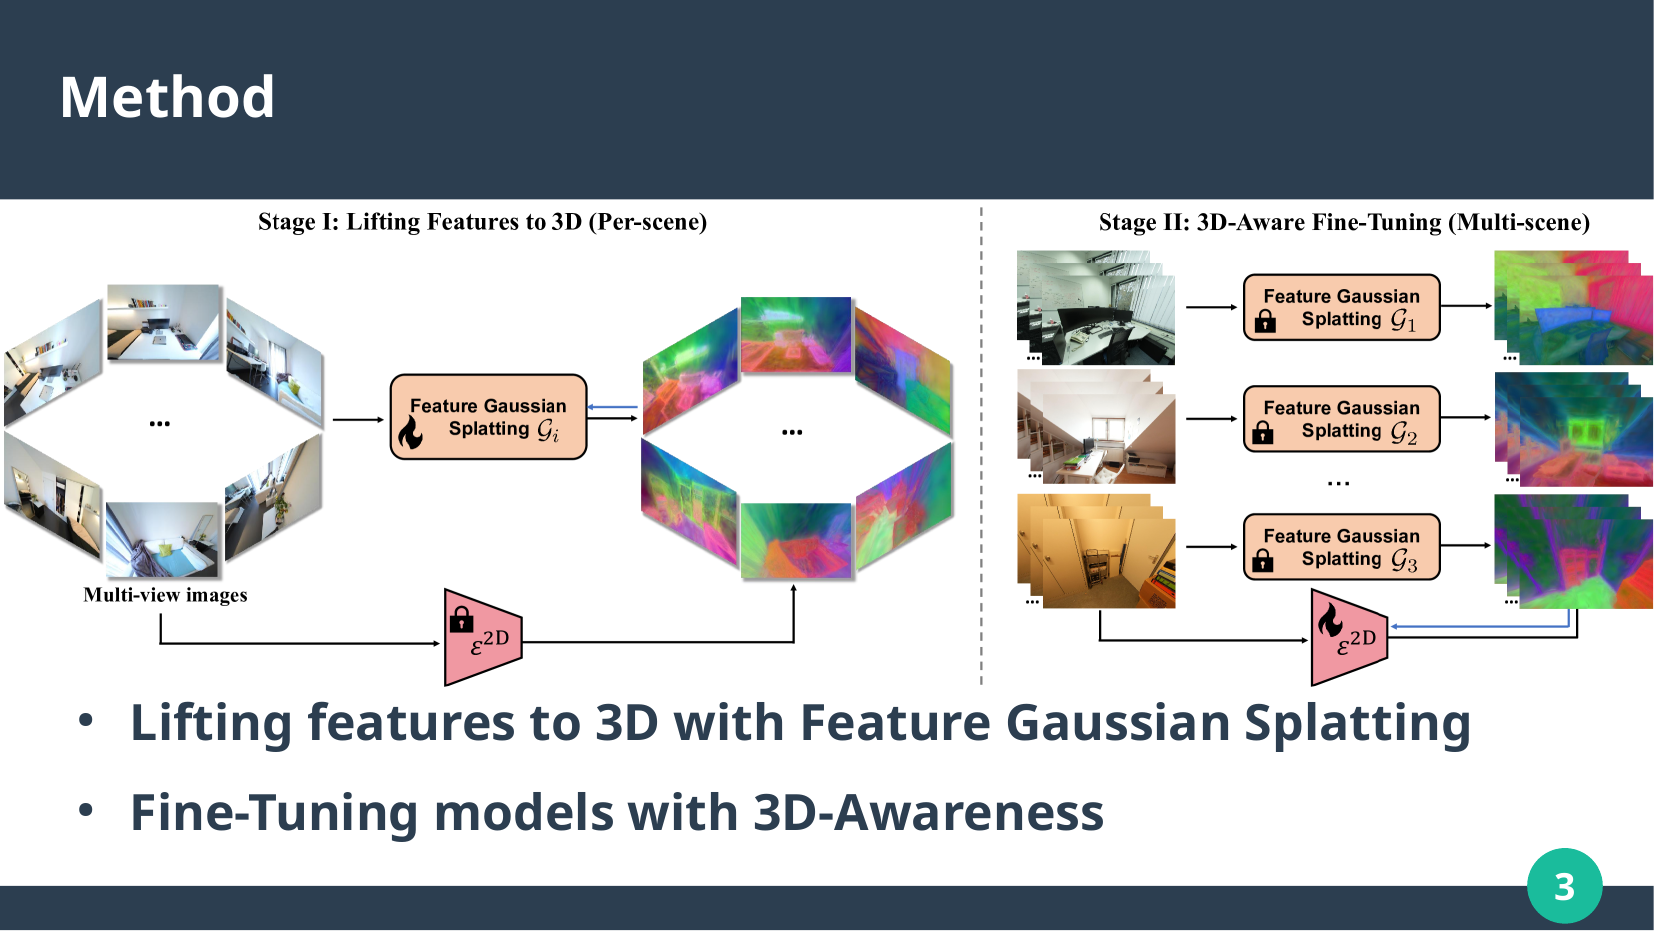

# Method
Lifting features to 3D with Feature Gaussian Splatting
Fine-Tuning models with 3D-Awareness